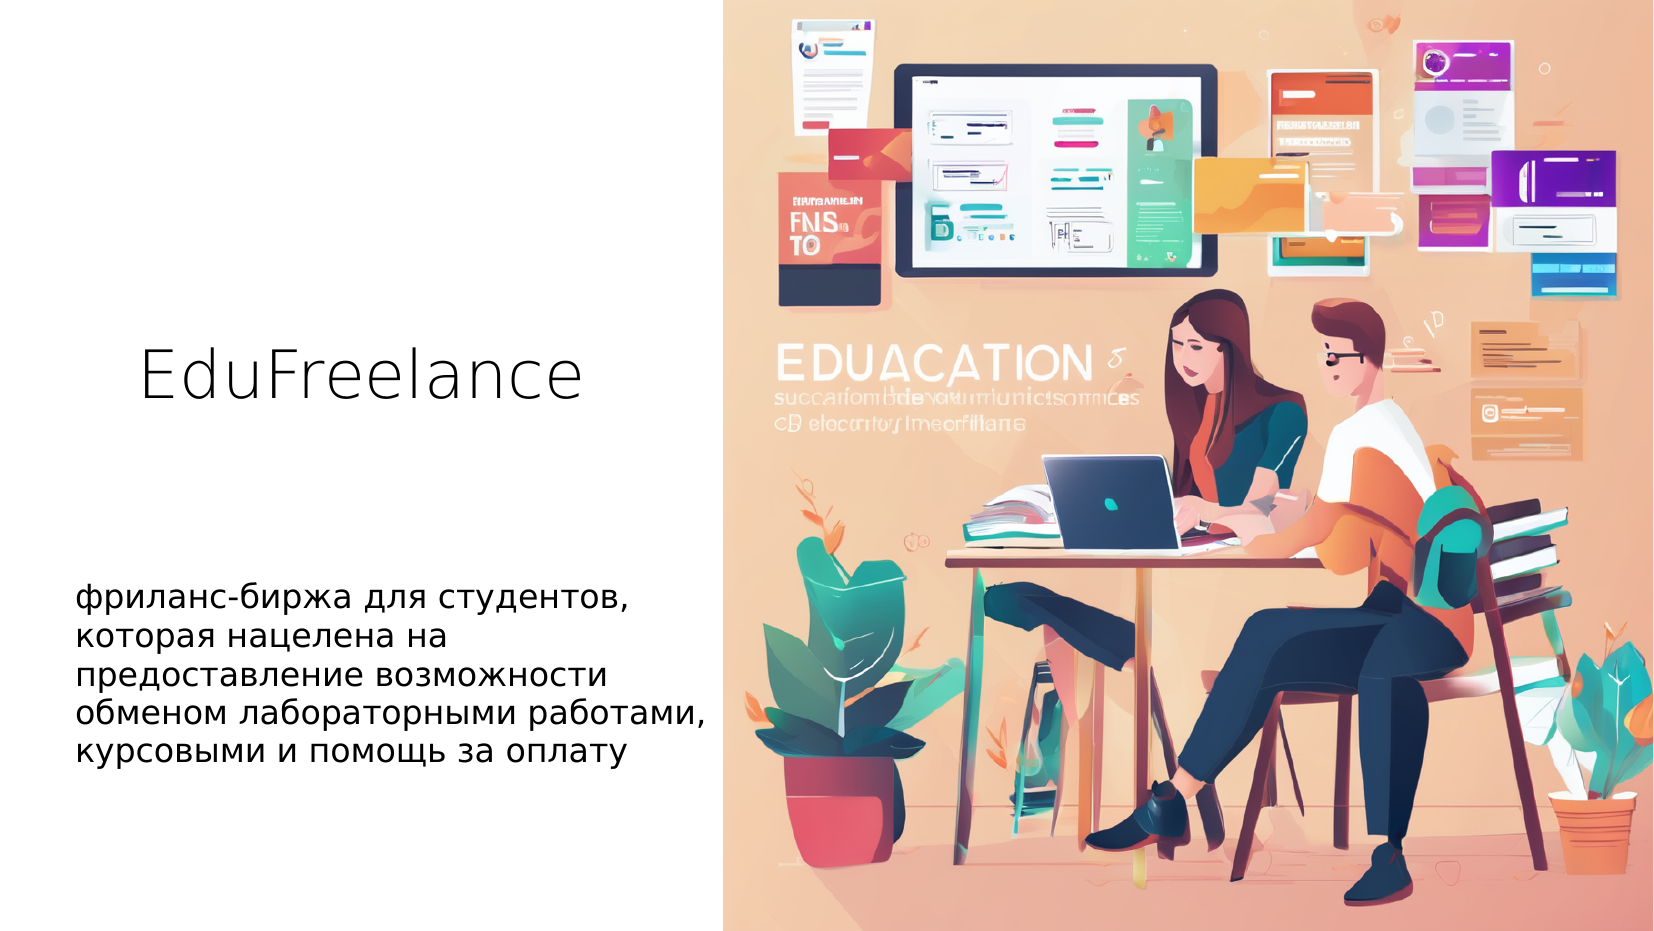

# EduFreelance
фриланс-биржа для студентов, которая нацелена на предоставление возможности обменом лабораторными работами, курсовыми и помощь за оплату